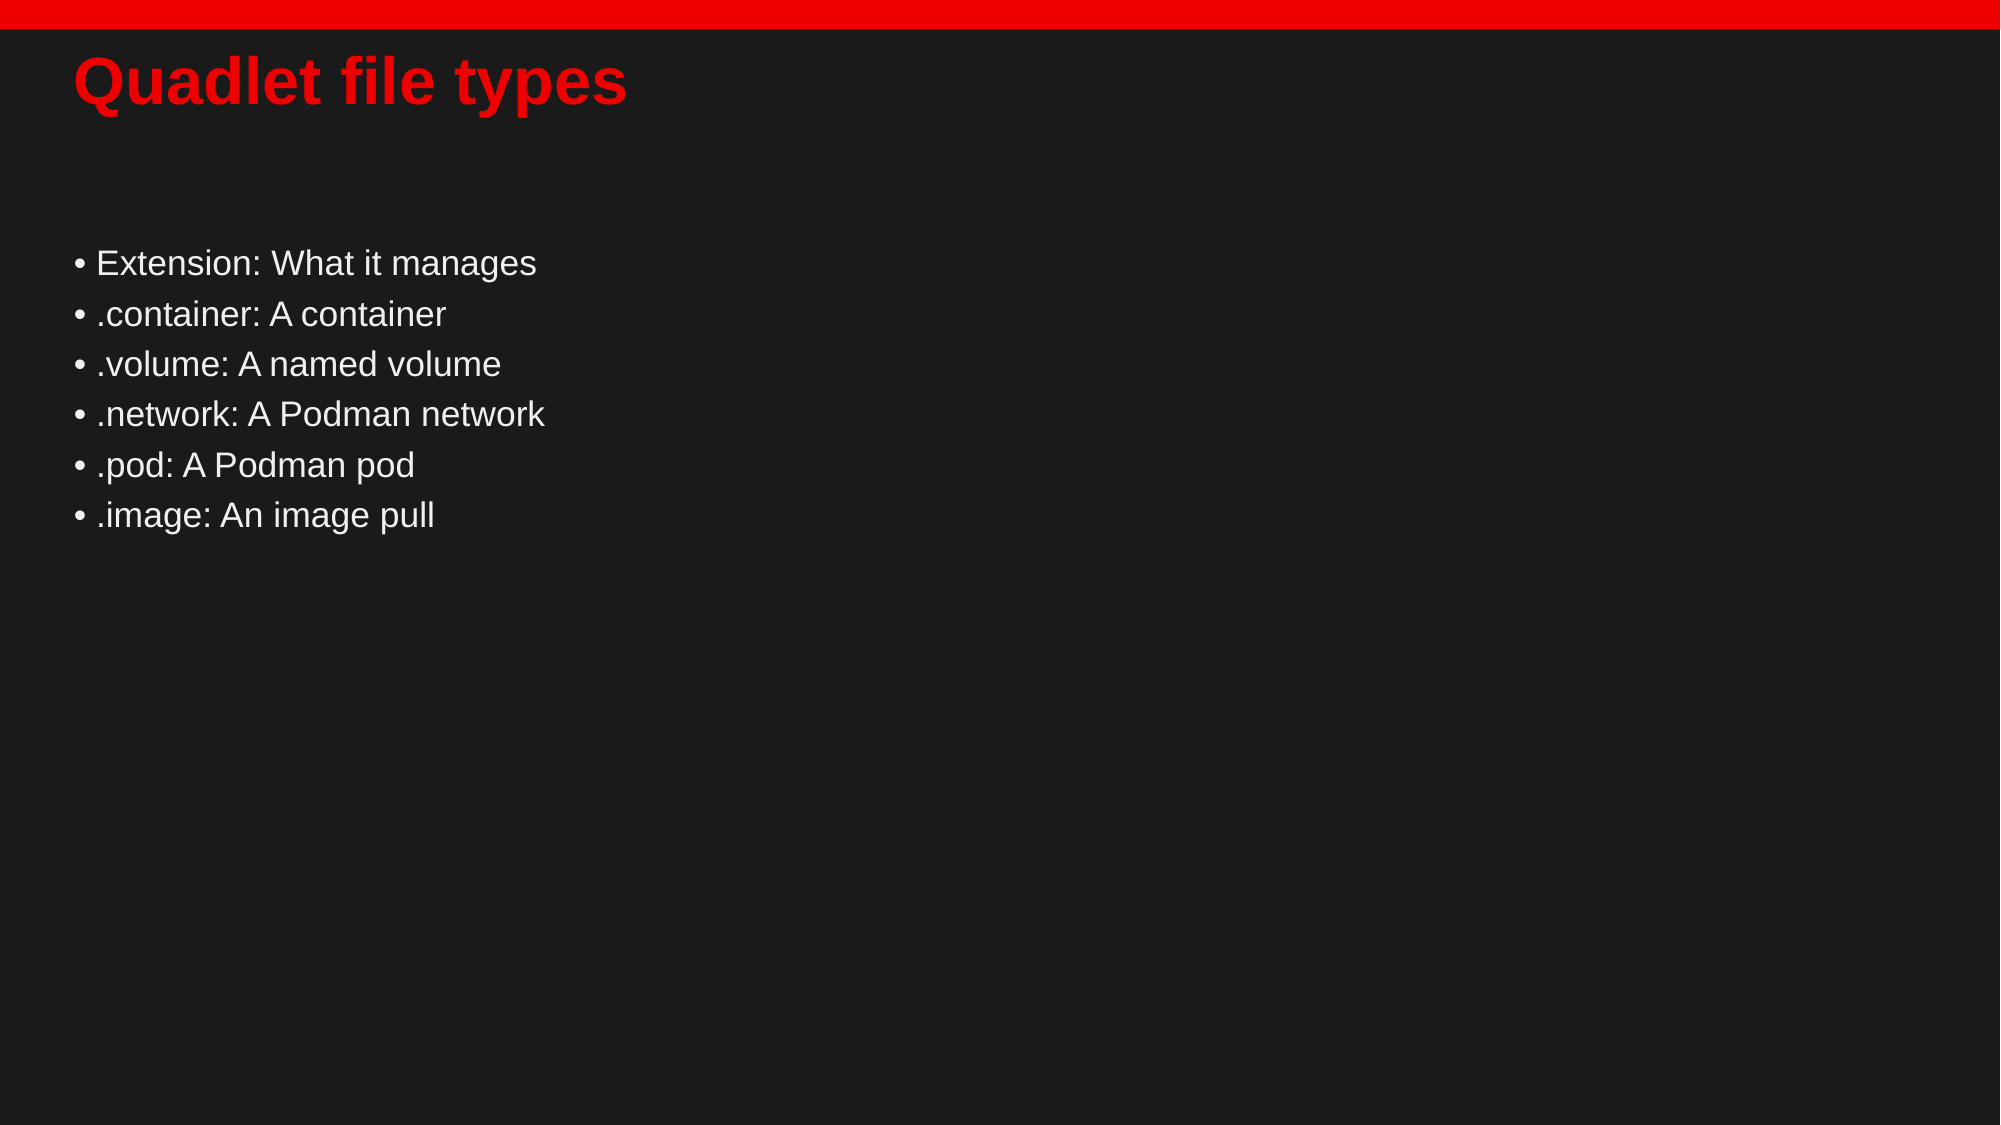

Quadlet file types
• Extension: What it manages
• .container: A container
• .volume: A named volume
• .network: A Podman network
• .pod: A Podman pod
• .image: An image pull